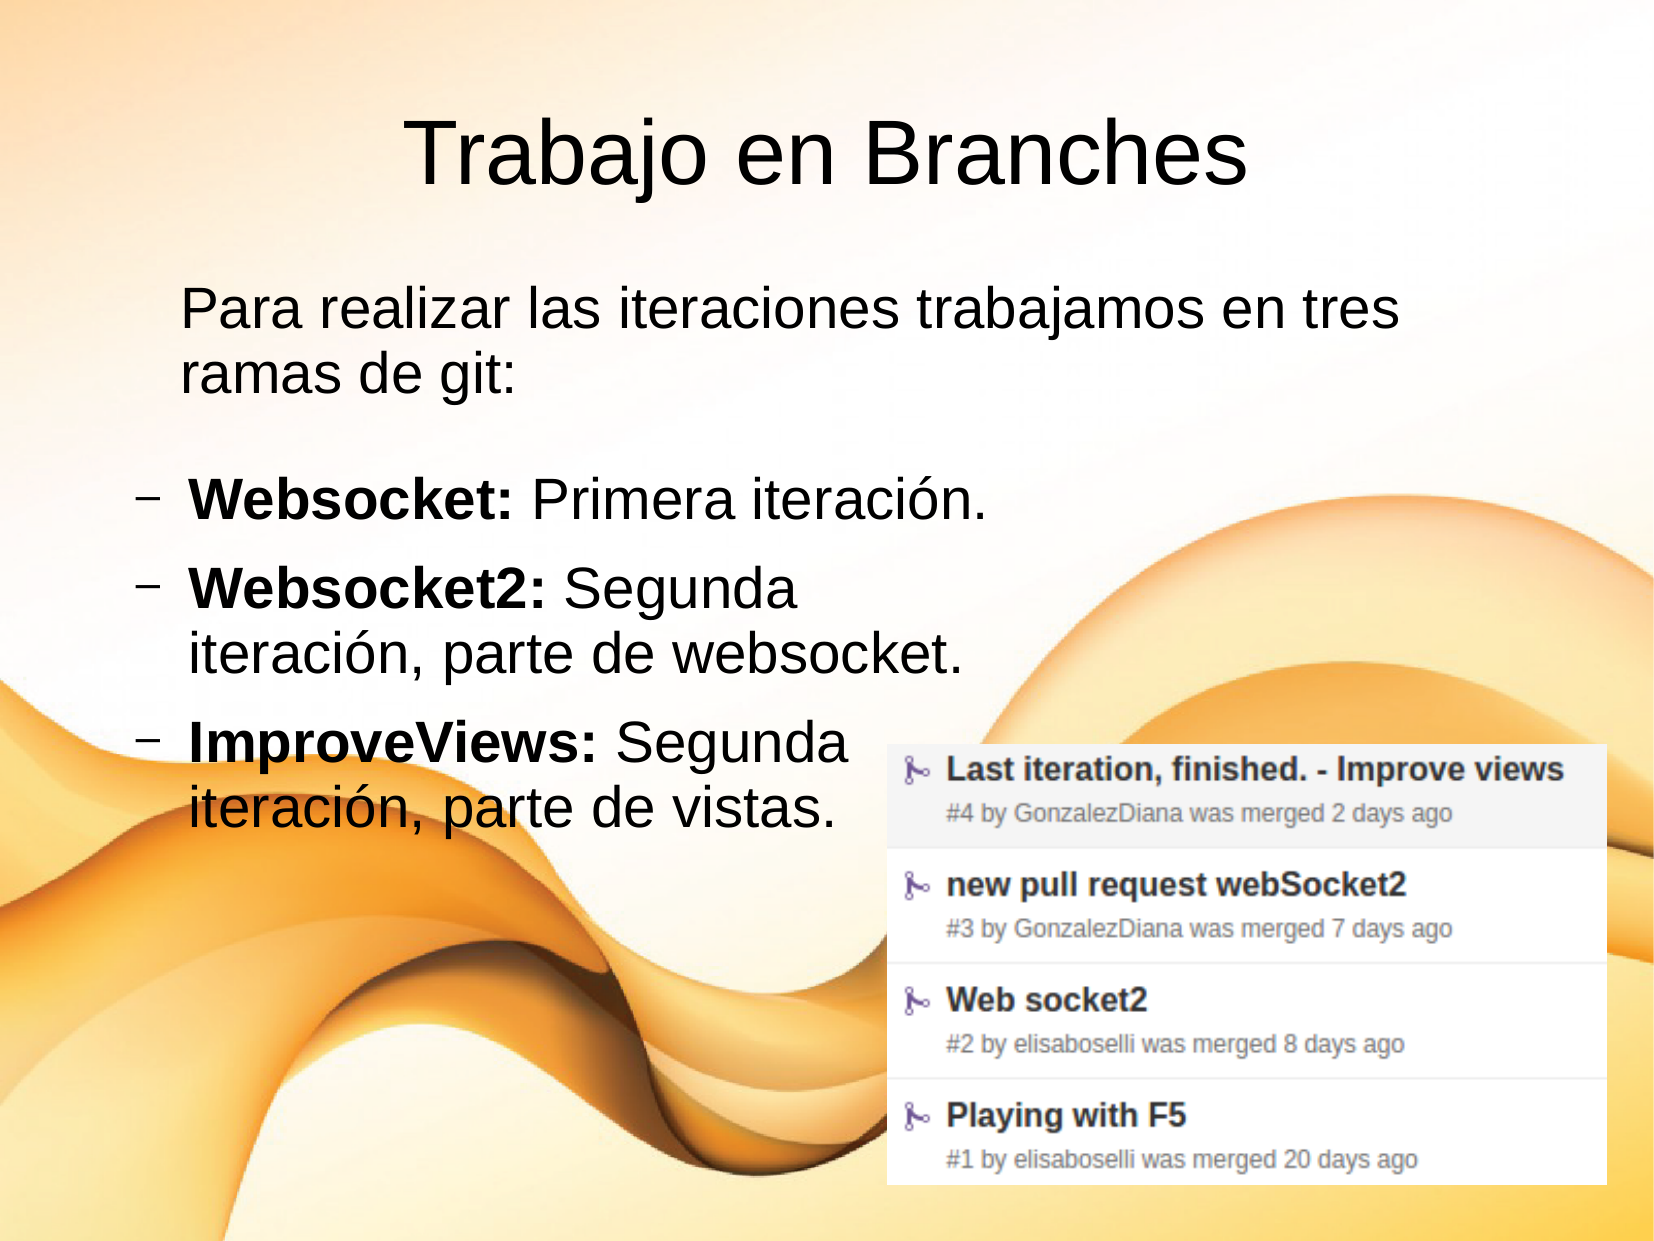

# Trabajo en Branches
Para realizar las iteraciones trabajamos en tres ramas de git:
Websocket: Primera iteración.
Websocket2: Segunda iteración, parte de websocket.
ImproveViews: Segunda iteración, parte de vistas.